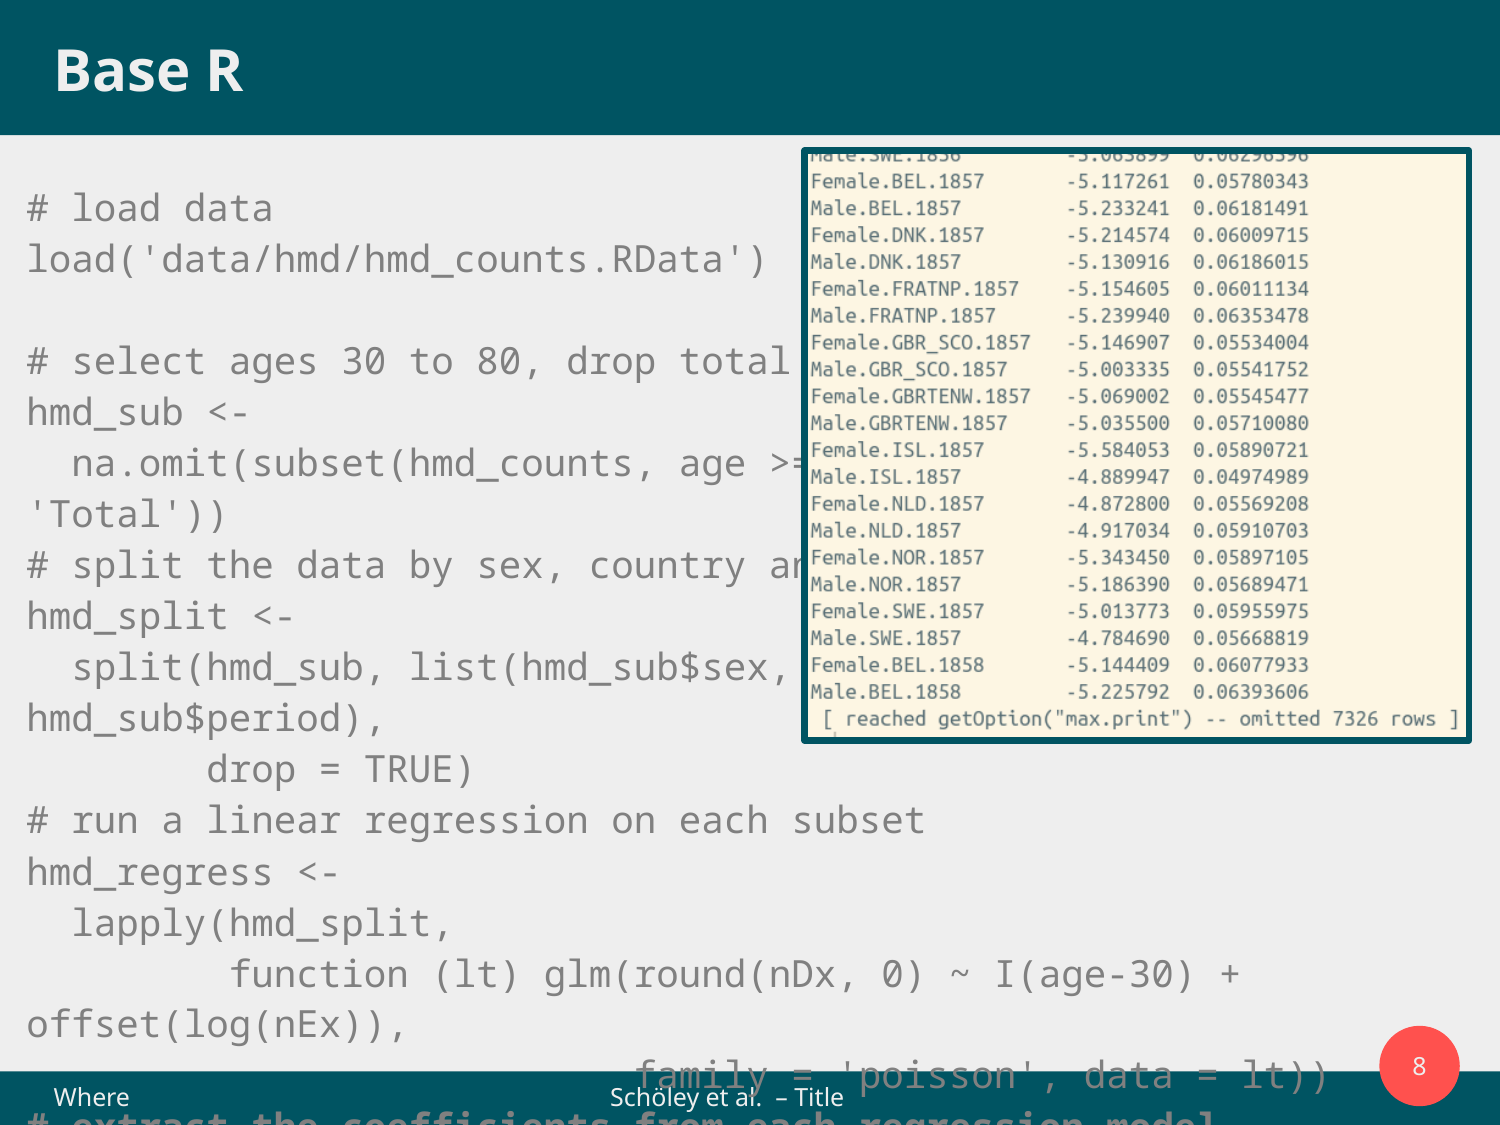

# Base R
# load data
load('data/hmd/hmd_counts.RData')
# select ages 30 to 80, drop total counts, drop NAs
hmd_sub <-
 na.omit(subset(hmd_counts, age >= 30 & age < 80 & sex != 'Total'))
# split the data by sex, country and year
hmd_split <-
 split(hmd_sub, list(hmd_sub$sex, hmd_sub$country, hmd_sub$period),
 drop = TRUE)
# run a linear regression on each subset
hmd_regress <-
 lapply(hmd_split,
 function (lt) glm(round(nDx, 0) ~ I(age-30) + offset(log(nEx)),
 family = 'poisson', data = lt))
# extract the coefficients from each regression model
hmd_coef <- t(sapply(hmd_regress, coef))
# plot a versus b coefficients
plot(x = hmd_coef[,1], y = hmd_coef[,2],
 main = 'Gompertz correlation', xlab = 'a', ylab = 'b')
8
Where
Schöley et al. – Title